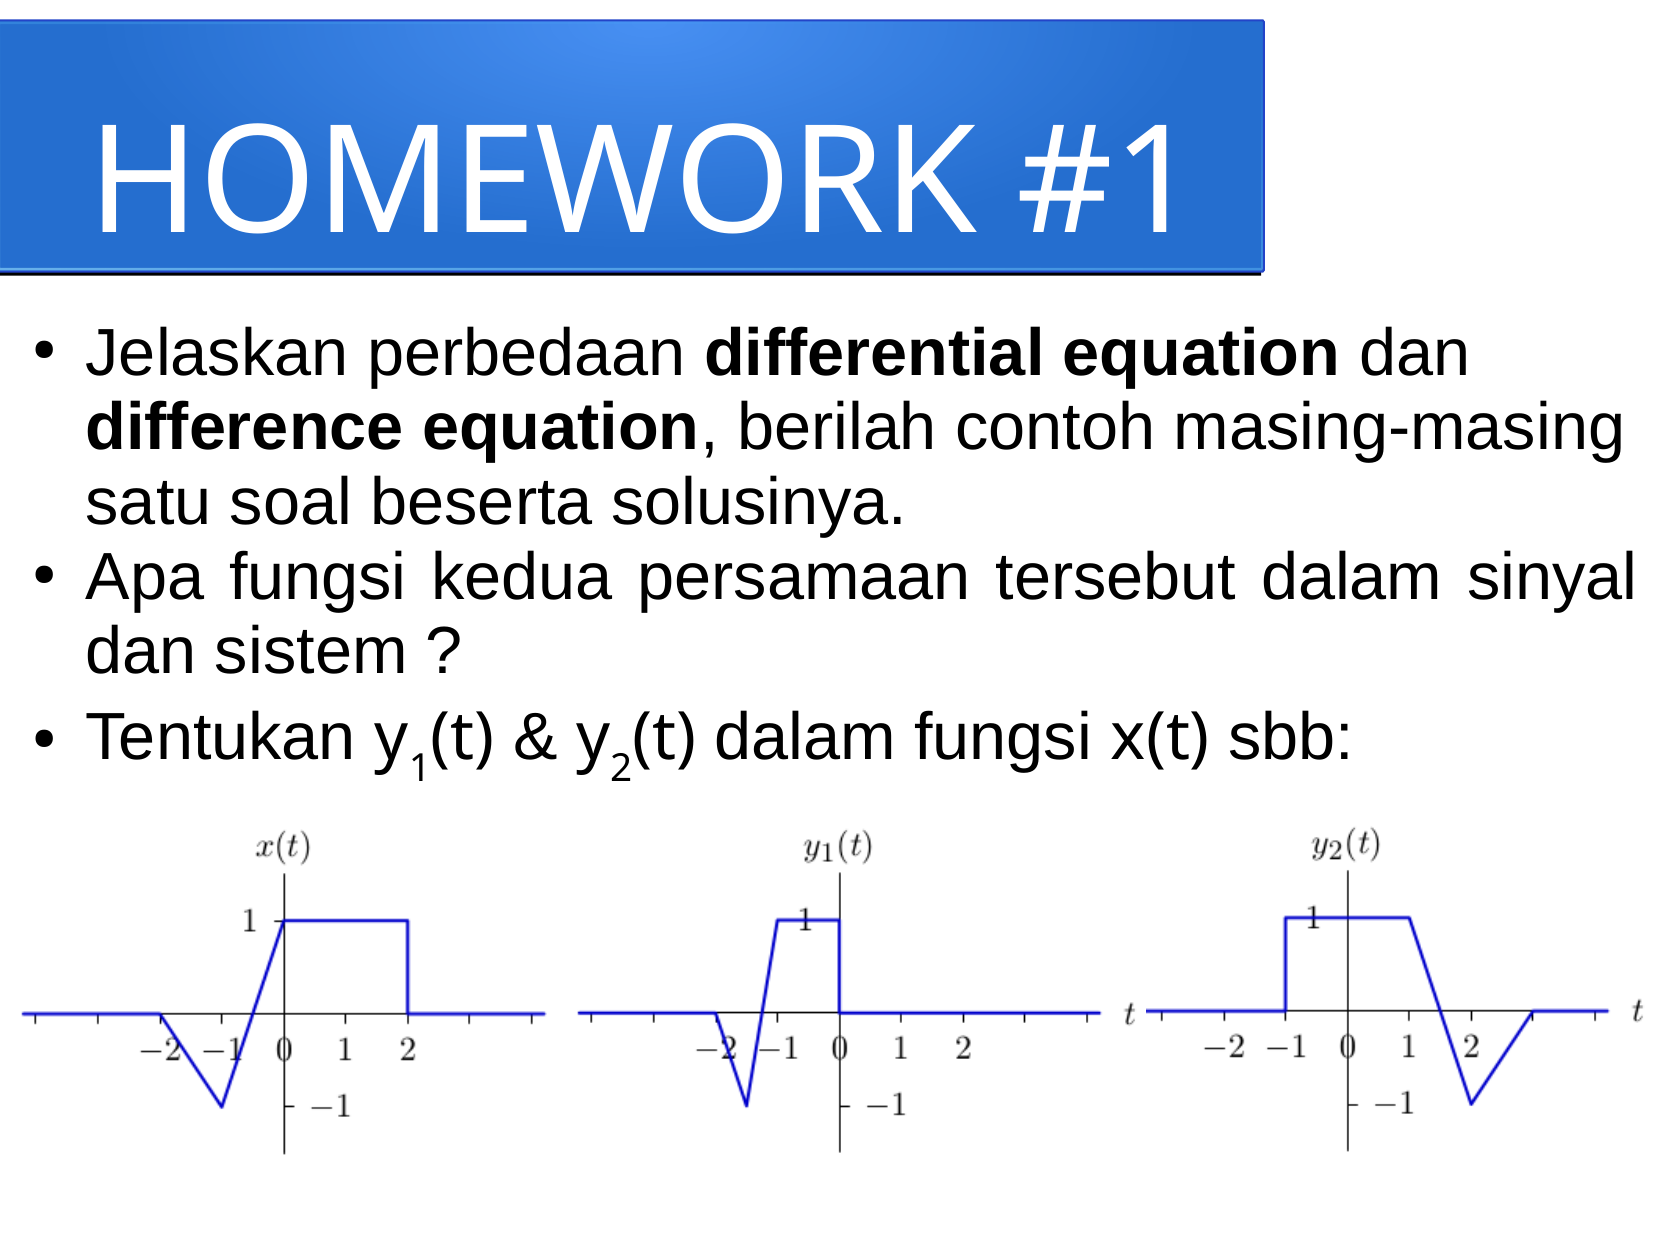

HOMEWORK #1
Jelaskan perbedaan differential equation dan difference equation, berilah contoh masing-masing satu soal beserta solusinya.
Apa fungsi kedua persamaan tersebut dalam sinyal dan sistem ?
Tentukan y1(t) & y2(t) dalam fungsi x(t) sbb: